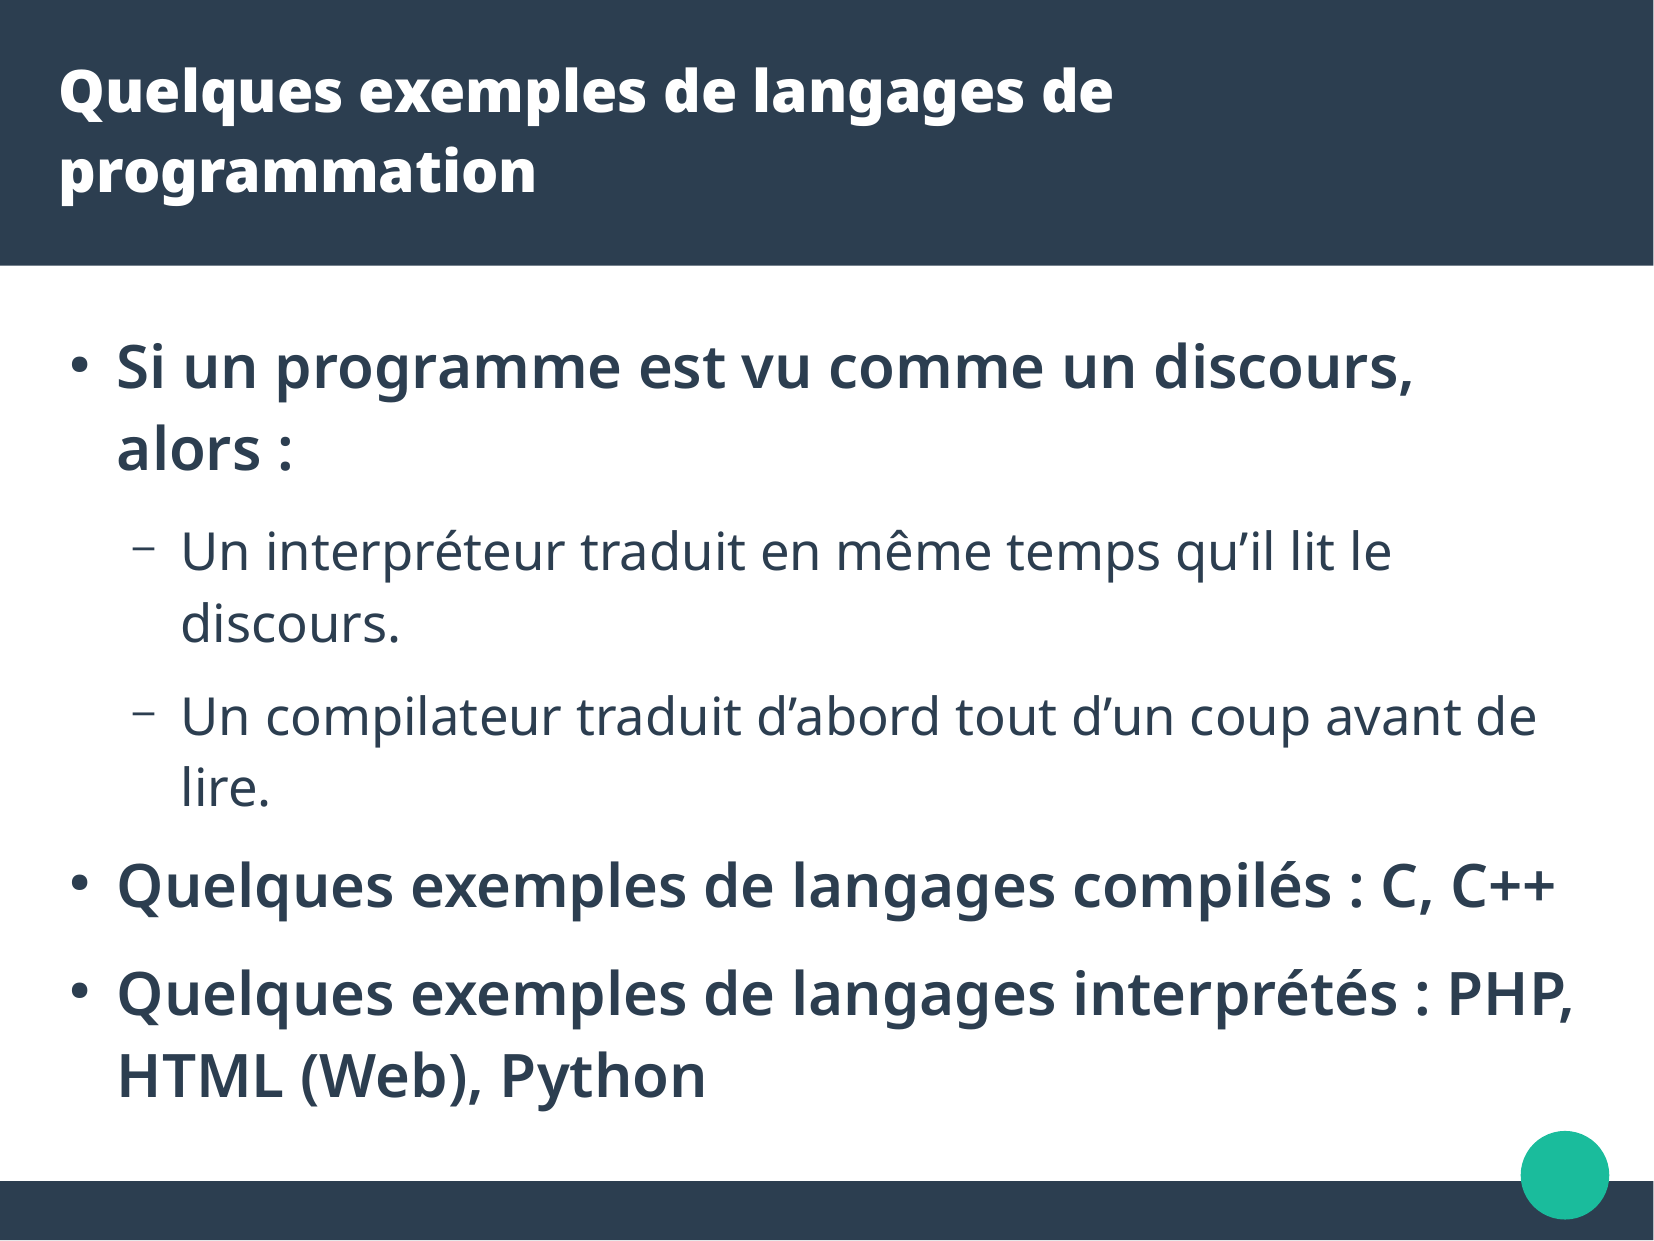

# Quelques exemples de langages de programmation
Si un programme est vu comme un discours, alors :
Un interpréteur traduit en même temps qu’il lit le discours.
Un compilateur traduit d’abord tout d’un coup avant de lire.
Quelques exemples de langages compilés : C, C++
Quelques exemples de langages interprétés : PHP, HTML (Web), Python